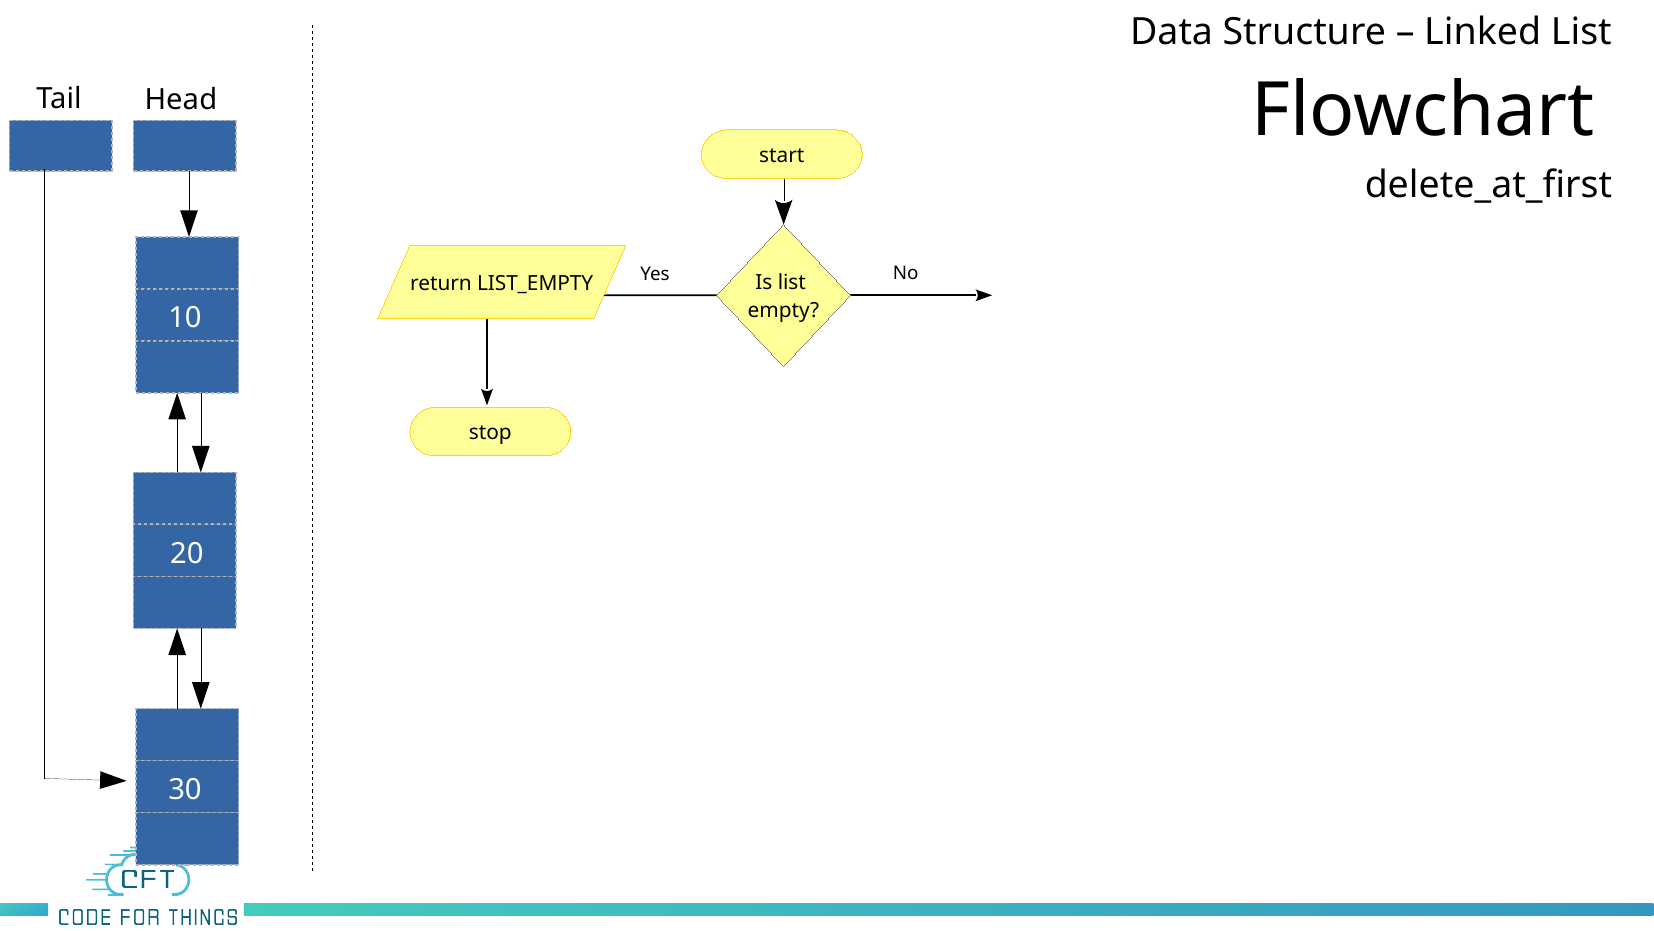

# Data Structure – Linked List Flowchart delete_at_first
Tail
Head
10
20
30
start
Is list
empty?
return LIST_EMPTY
No
Yes
stop